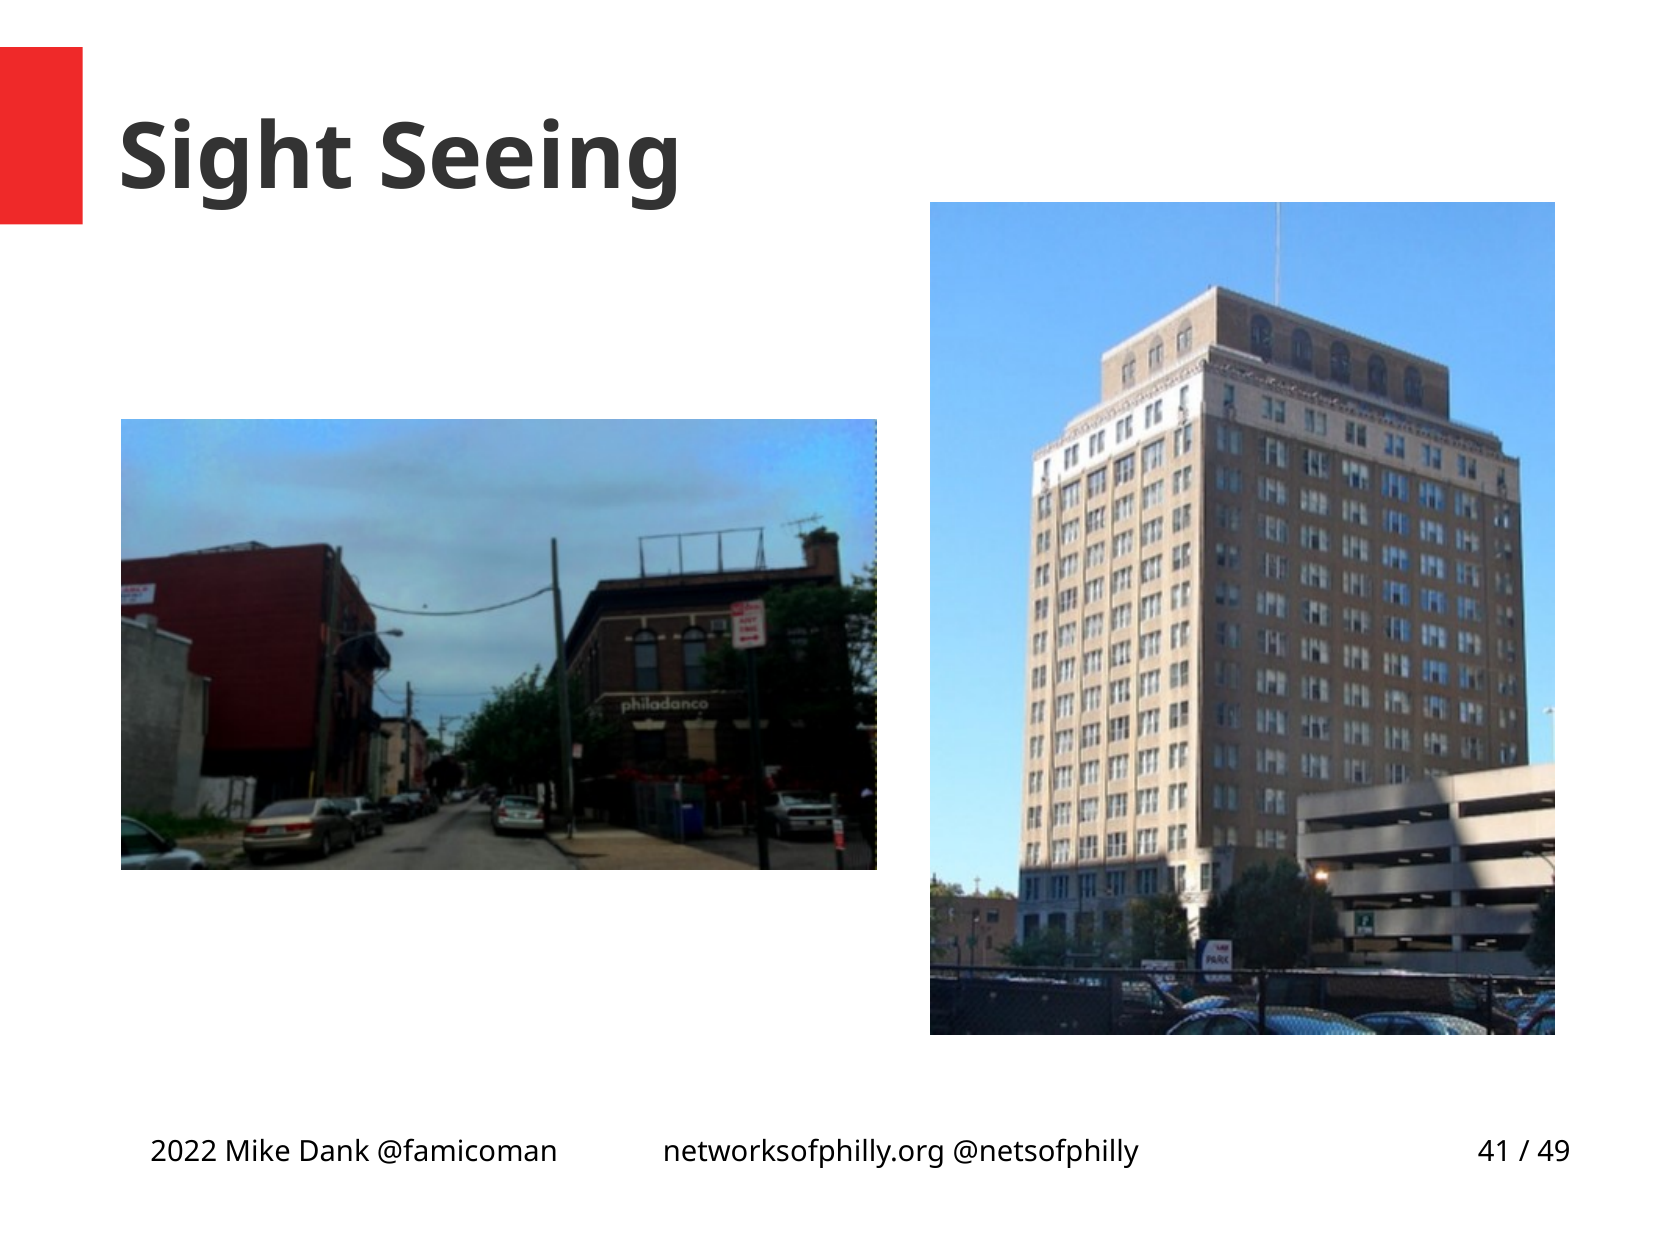

# Sight Seeing
2022 Mike Dank @famicoman networksofphilly.org @netsofphilly
41